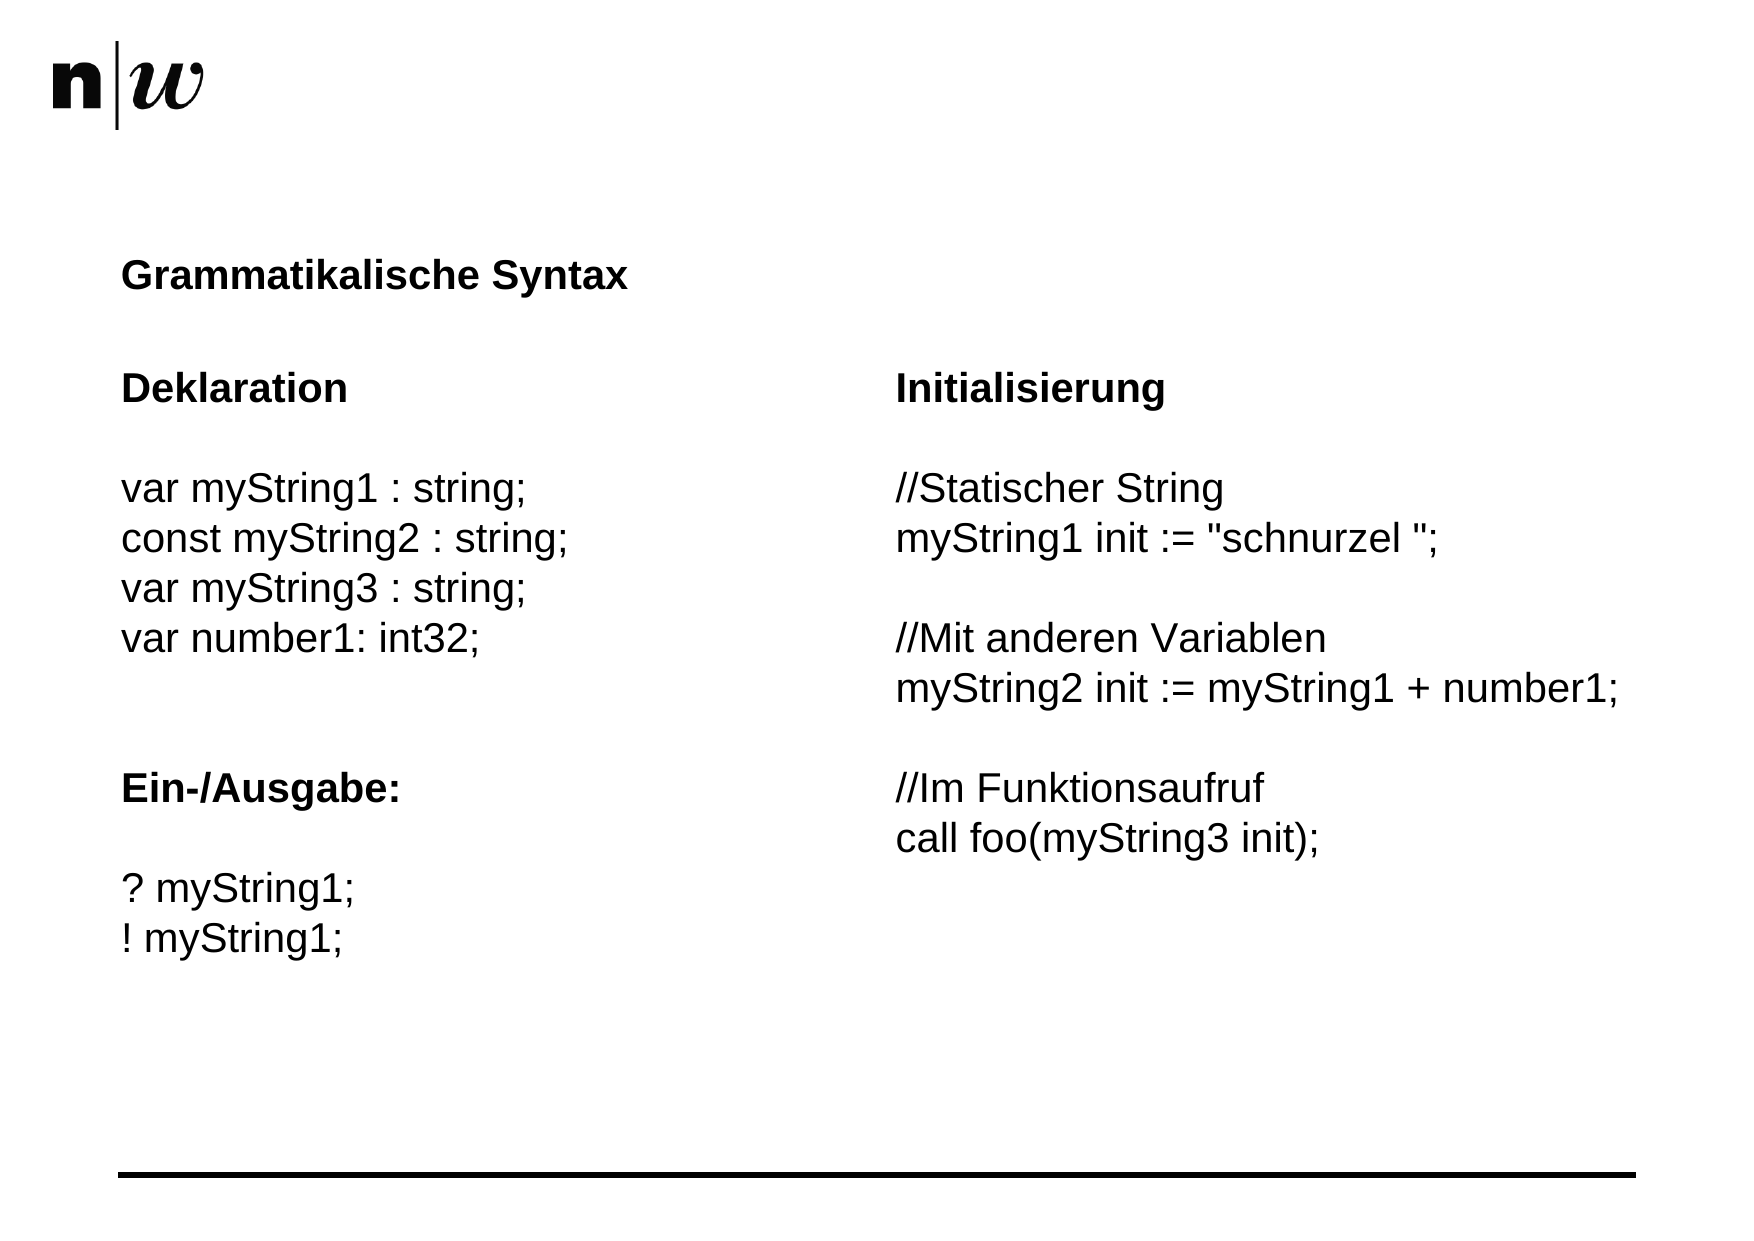

# Grammatikalische Syntax
Deklaration
var myString1 : string;
const myString2 : string;
var myString3 : string;
var number1: int32;
Ein-/Ausgabe:
? myString1;
! myString1;
Initialisierung
//Statischer String
myString1 init := "schnurzel ";
//Mit anderen Variablen
myString2 init := myString1 + number1;
//Im Funktionsaufruf
call foo(myString3 init);